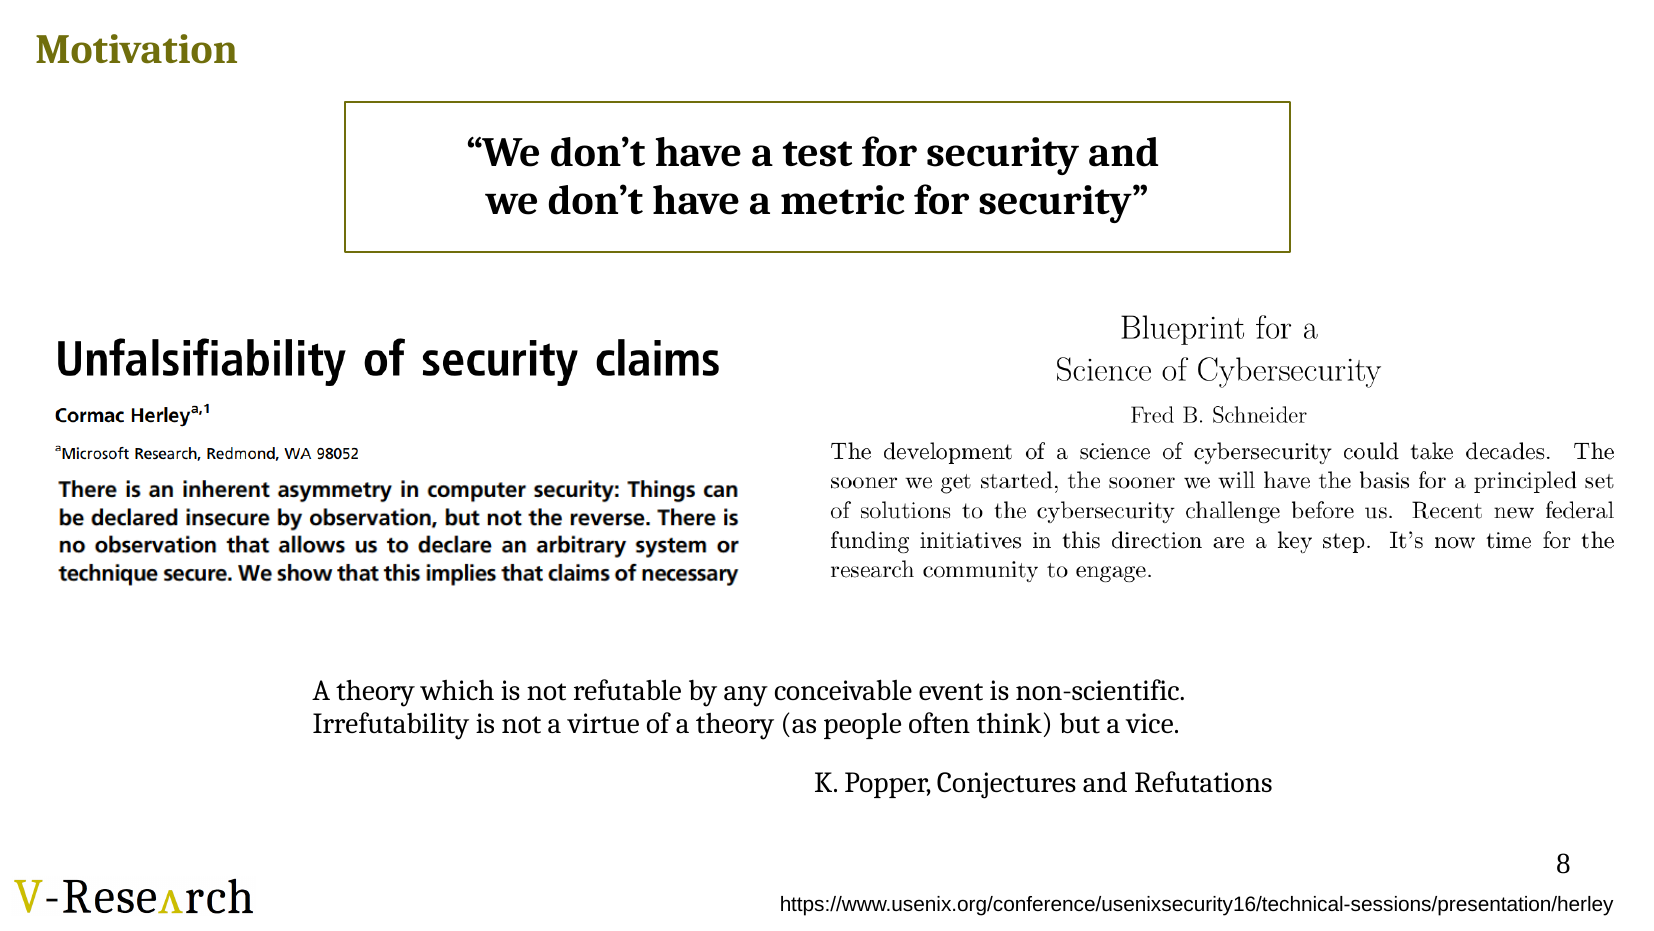

Motivation
“We don’t have a test for security and
we don’t have a metric for security”
A theory which is not refutable by any conceivable event is non-scientific. Irrefutability is not a virtue of a theory (as people often think) but a vice.​ ​
K. Popper, Conjectures and Refutations​
8
https://www.usenix.org/conference/usenixsecurity16/technical-sessions/presentation/herley